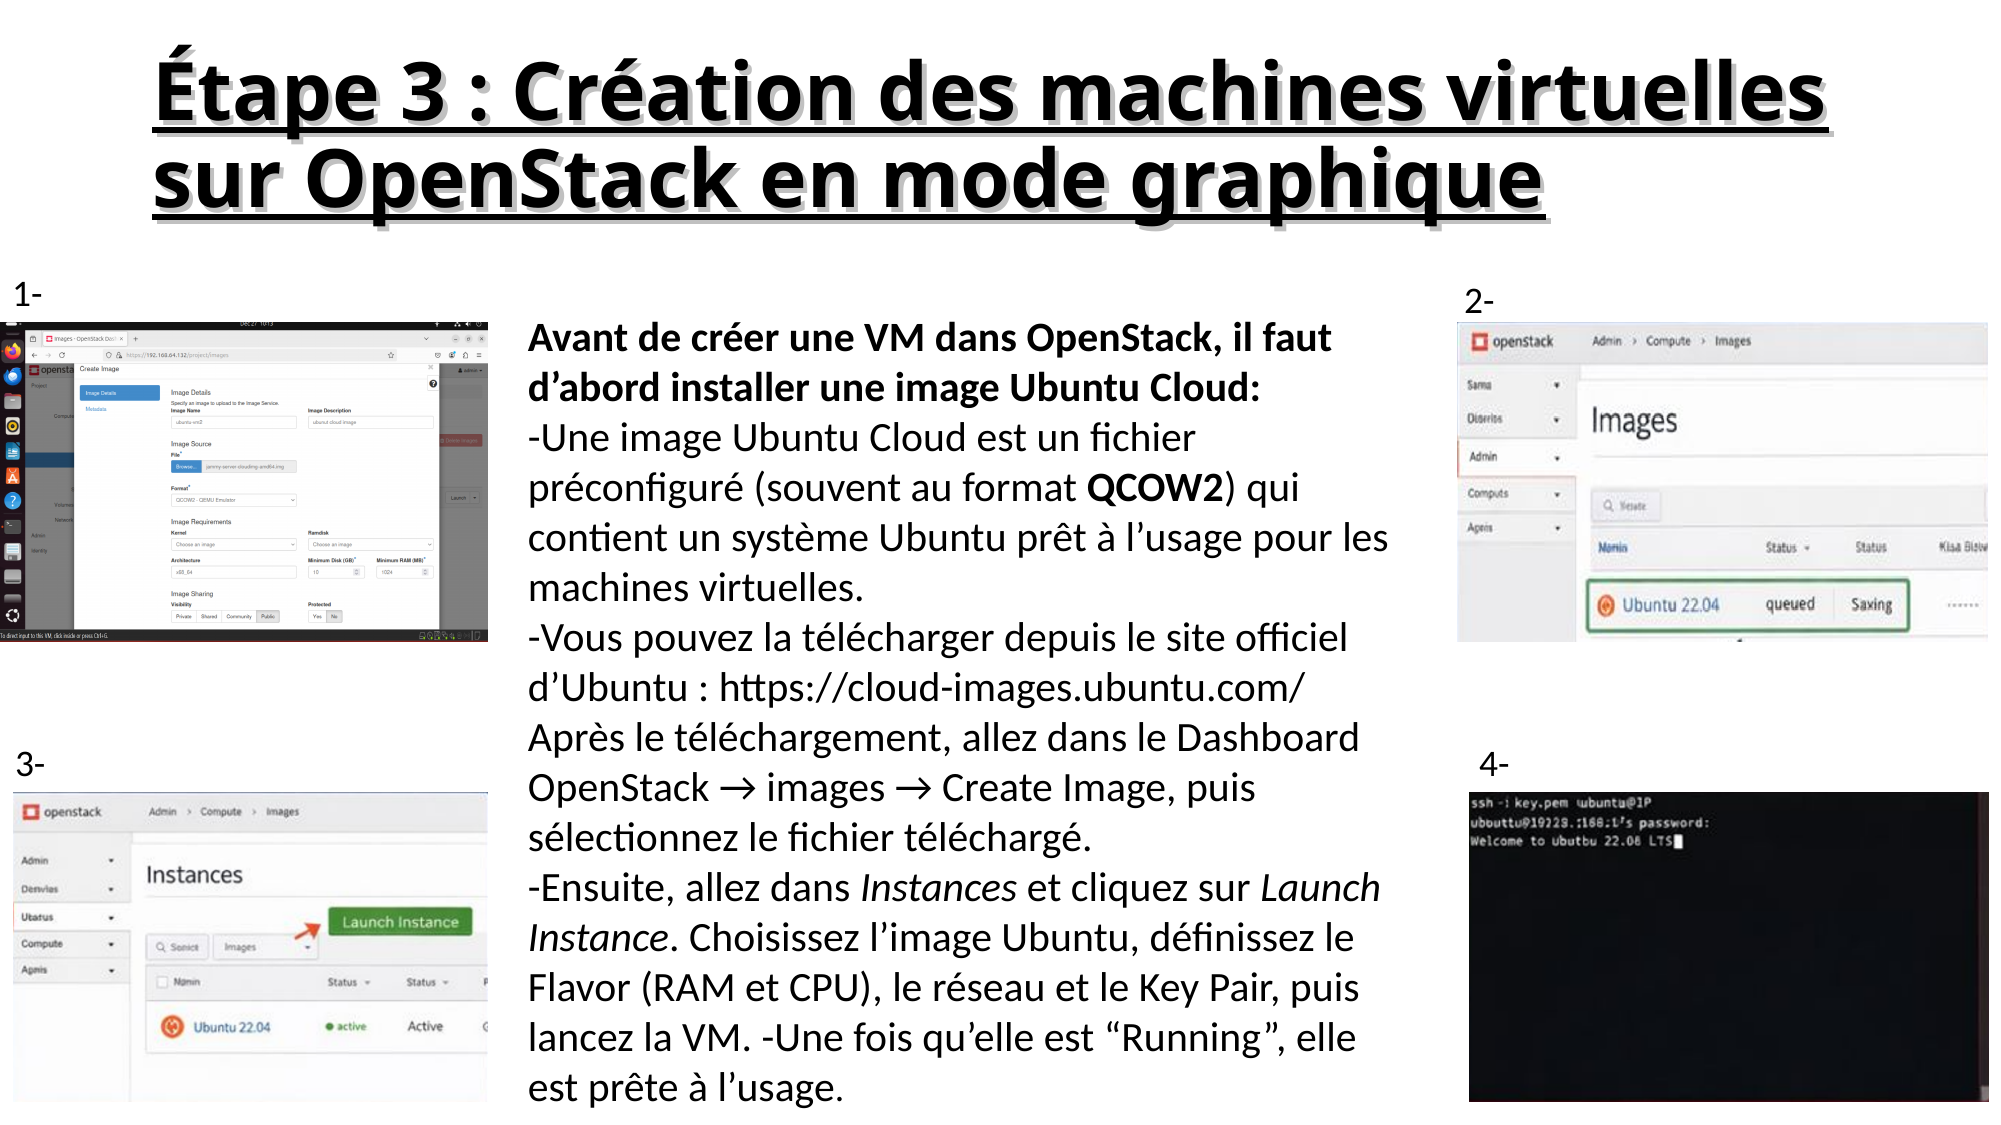

# Étape 3 : Création des machines virtuelles sur OpenStack en mode graphique
1-
2-
Avant de créer une VM dans OpenStack, il faut d’abord installer une image Ubuntu Cloud:
-Une image Ubuntu Cloud est un fichier préconfiguré (souvent au format QCOW2) qui contient un système Ubuntu prêt à l’usage pour les machines virtuelles.
-Vous pouvez la télécharger depuis le site officiel d’Ubuntu : https://cloud-images.ubuntu.com/
Après le téléchargement, allez dans le Dashboard OpenStack → images → Create Image, puis sélectionnez le fichier téléchargé.
-Ensuite, allez dans Instances et cliquez sur Launch Instance. Choisissez l’image Ubuntu, définissez le Flavor (RAM et CPU), le réseau et le Key Pair, puis lancez la VM. -Une fois qu’elle est “Running”, elle est prête à l’usage.
3-
4-